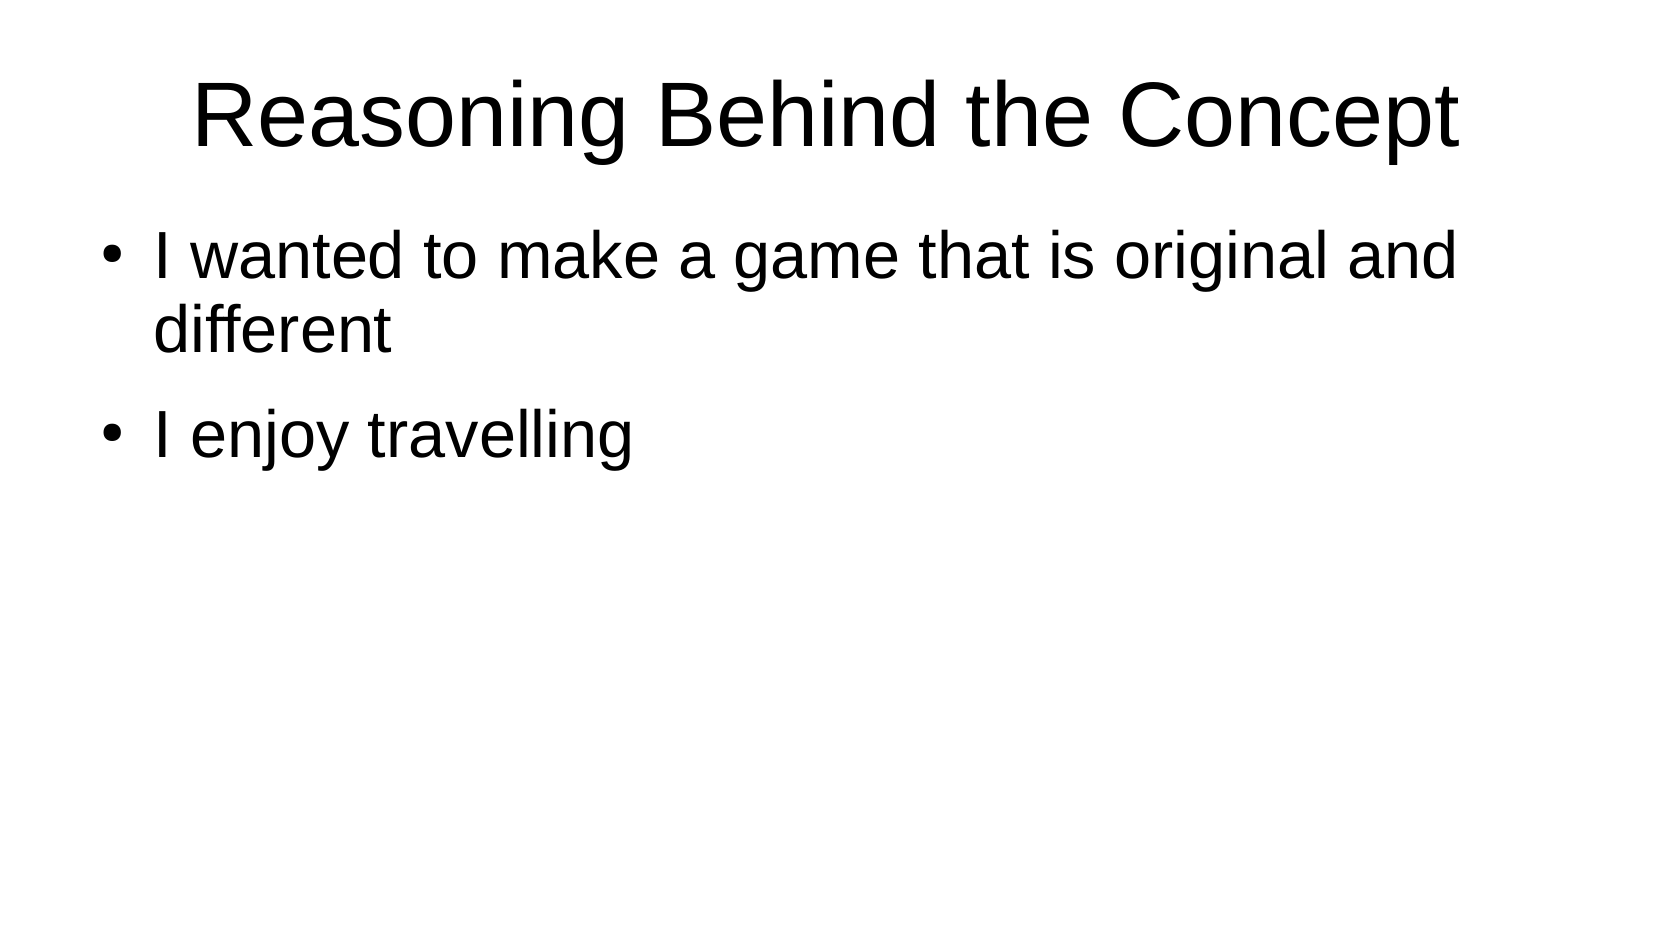

# Reasoning Behind the Concept
I wanted to make a game that is original and different
I enjoy travelling